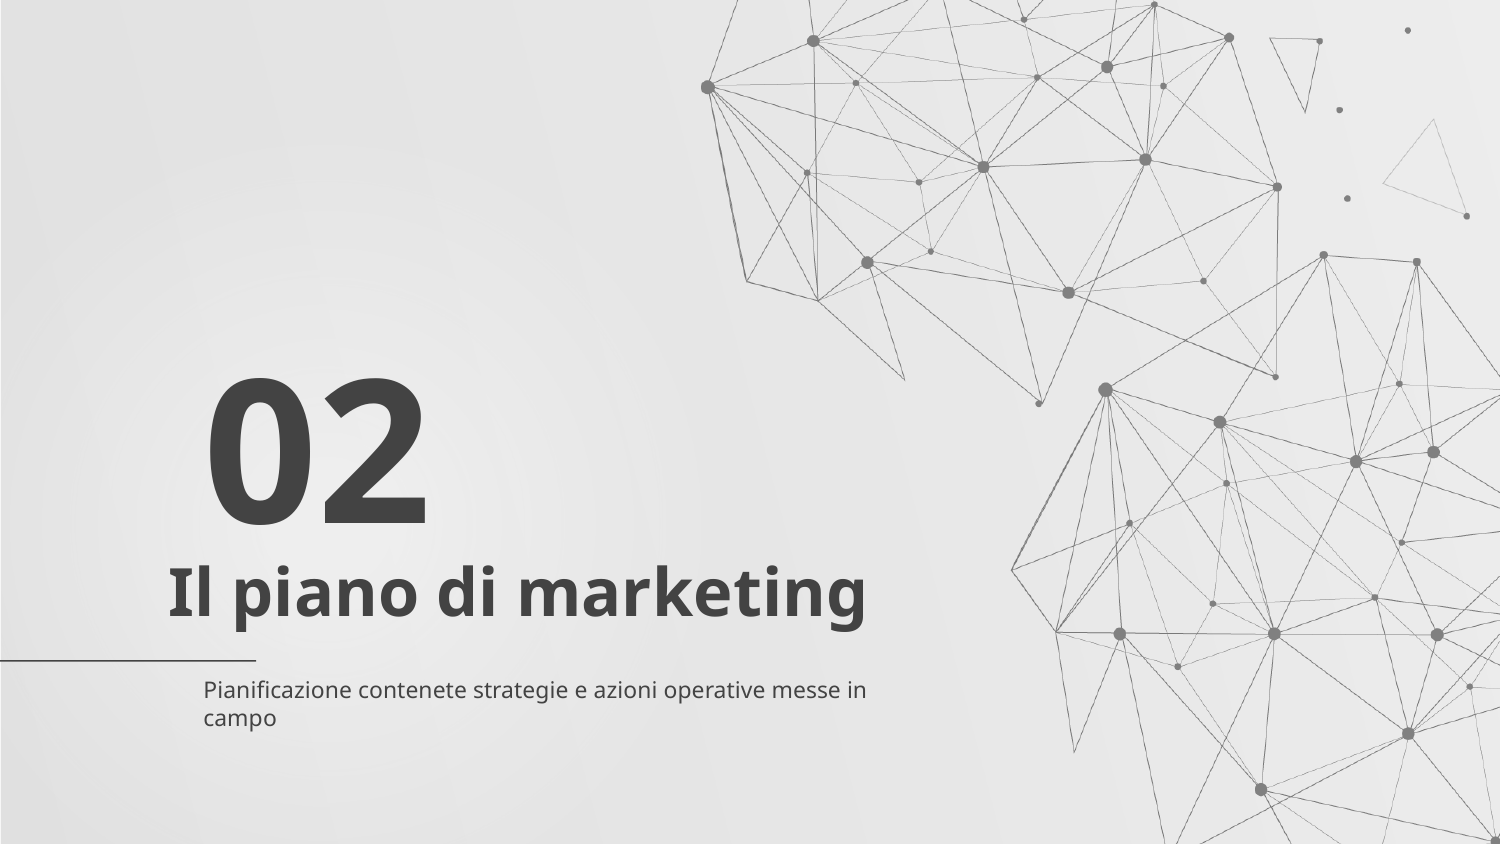

02
# Il piano di marketing
Pianificazione contenete strategie e azioni operative messe in campo